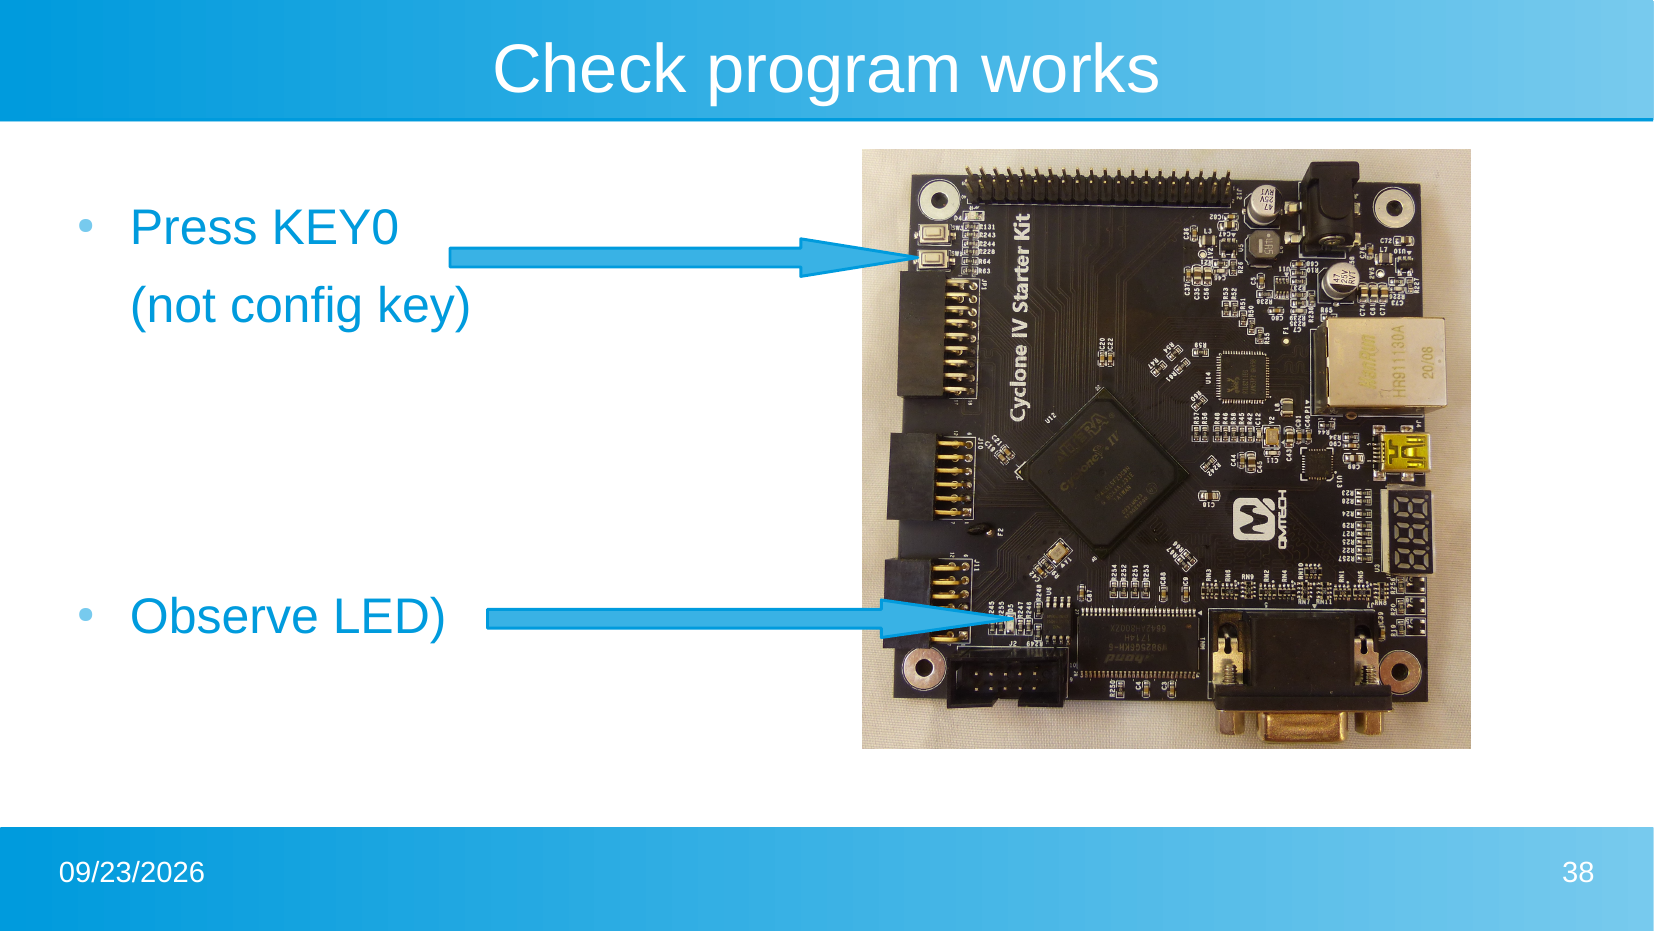

# Check program works
Press KEY0
(not config key)
Observe LED)
38